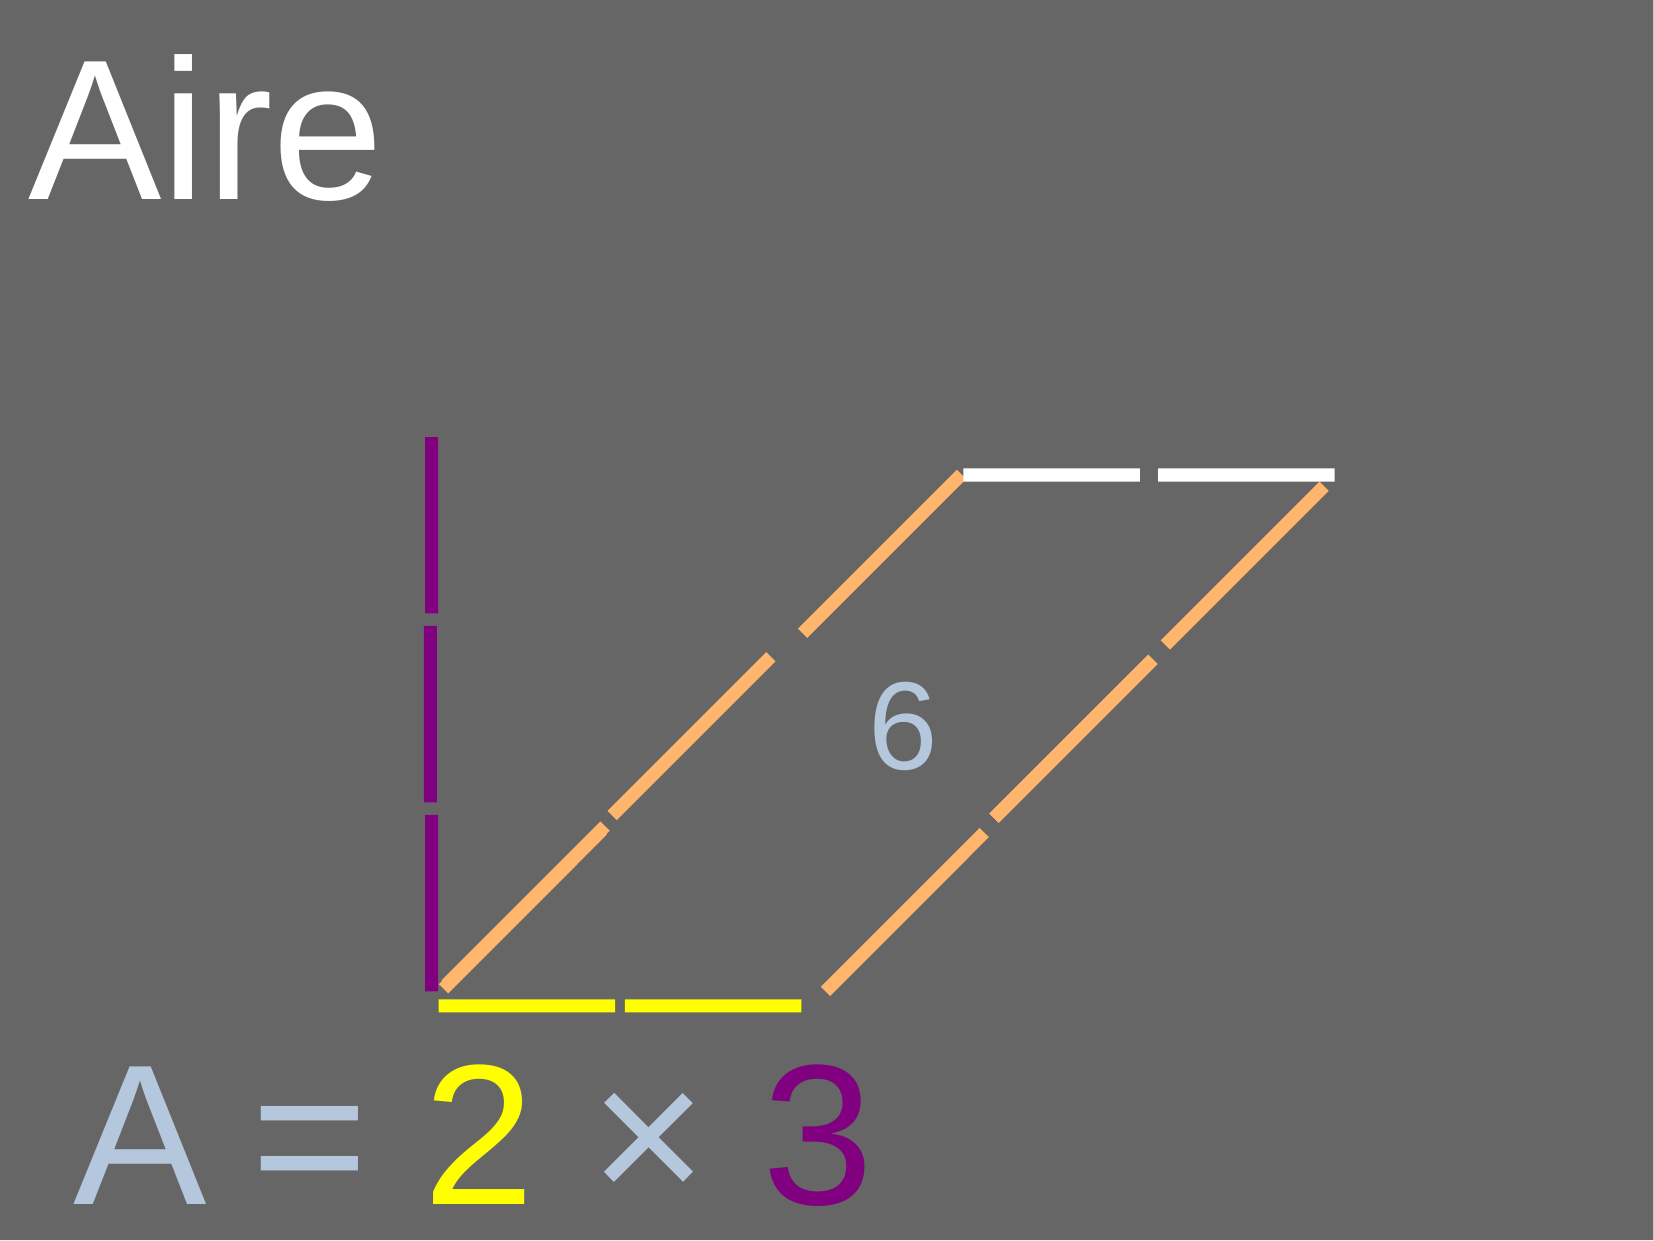

# Aire
6
A = 2 × 3